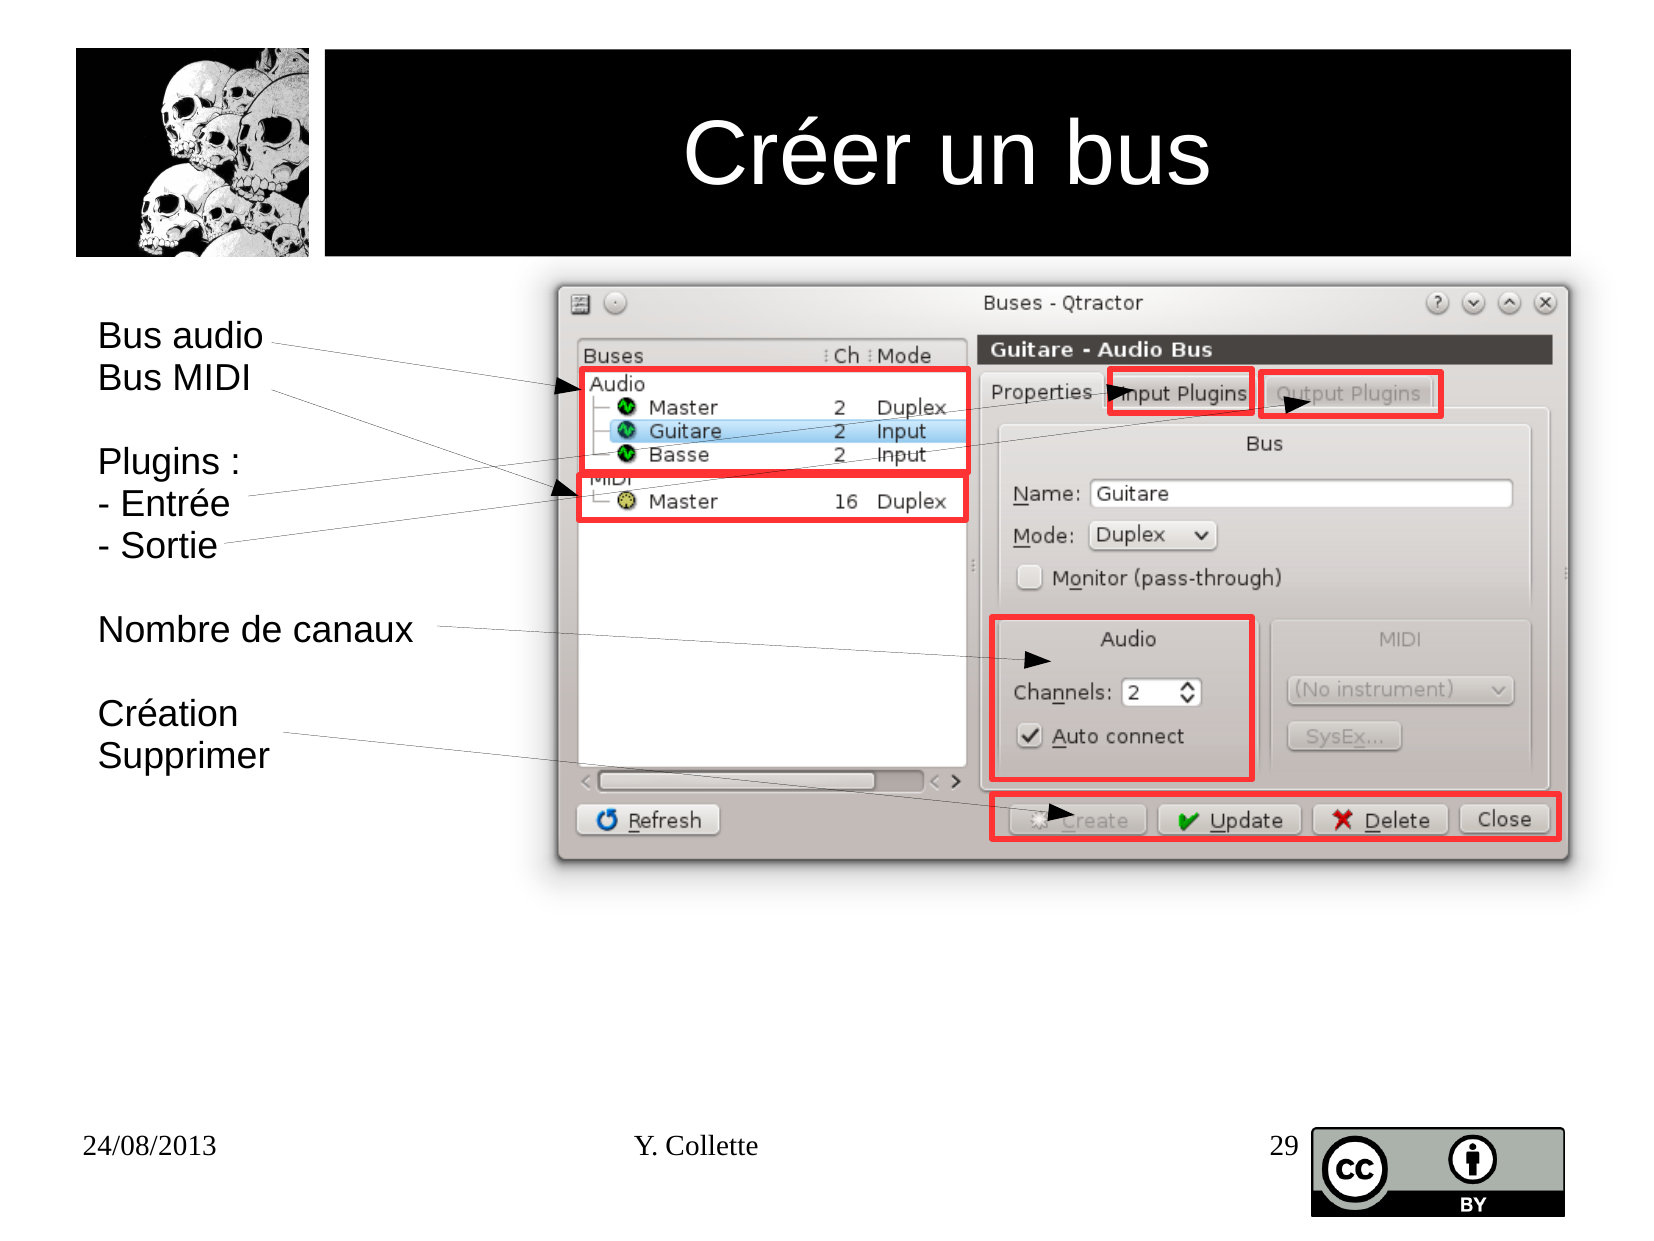

# Créer un bus
Bus audio
Bus MIDI
Plugins :
- Entrée
- Sortie
Nombre de canaux
Création
Supprimer
Y. Collette
29